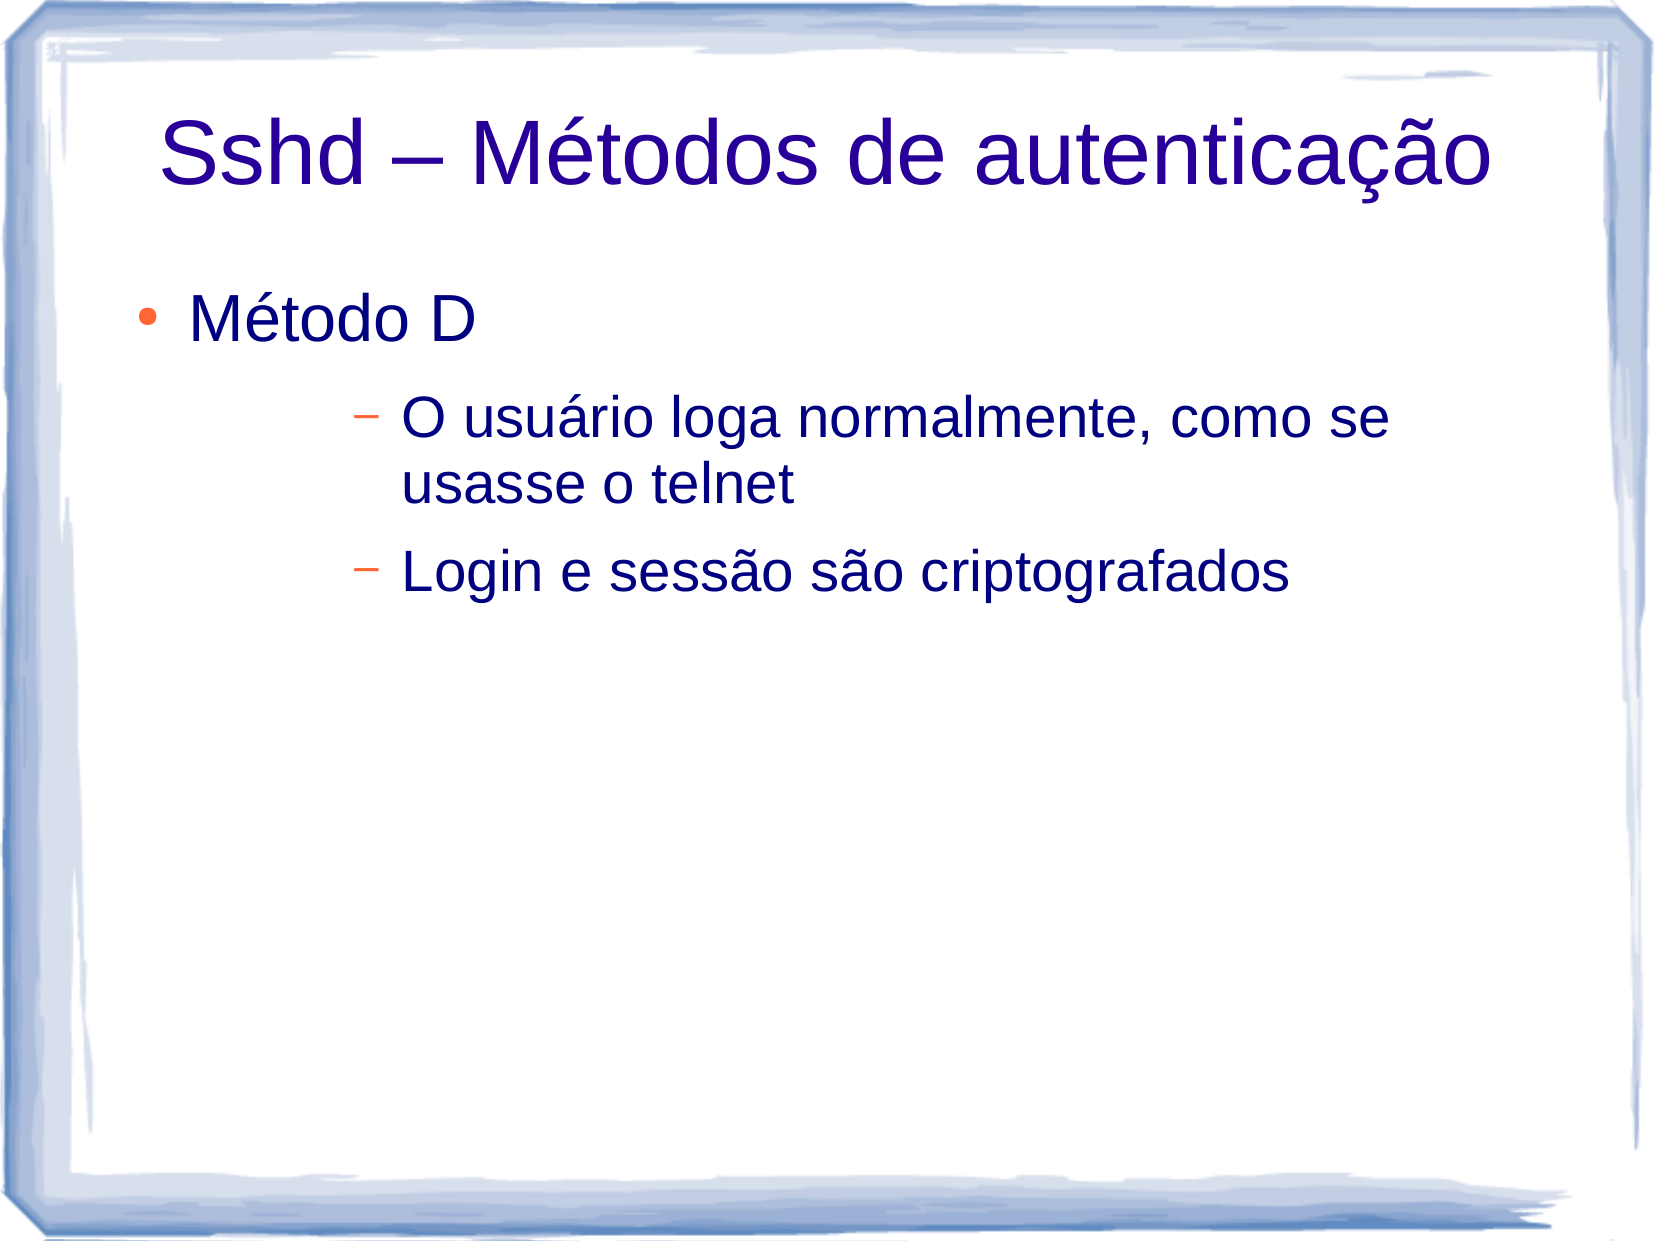

# Sshd – Métodos de autenticação
Método D
O usuário loga normalmente, como se usasse o telnet
Login e sessão são criptografados